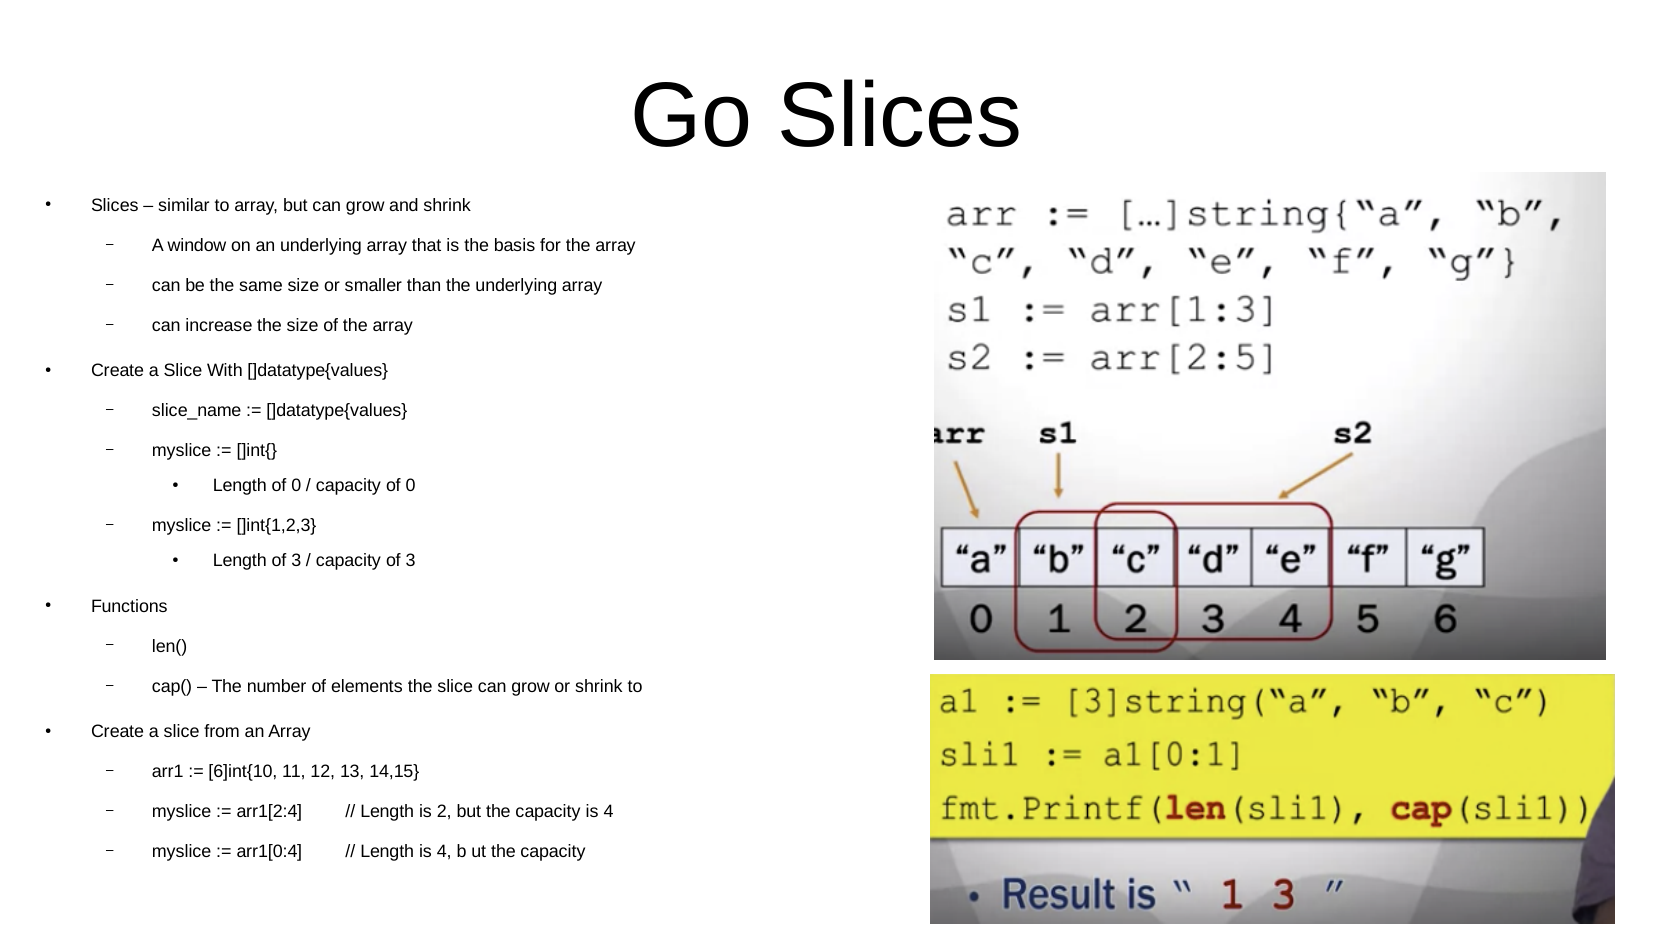

# Go Slices
Slices – similar to array, but can grow and shrink
A window on an underlying array that is the basis for the array
can be the same size or smaller than the underlying array
can increase the size of the array
Create a Slice With []datatype{values}
slice_name := []datatype{values}
myslice := []int{}
Length of 0 / capacity of 0
myslice := []int{1,2,3}
Length of 3 / capacity of 3
Functions
len()
cap() – The number of elements the slice can grow or shrink to
Create a slice from an Array
arr1 := [6]int{10, 11, 12, 13, 14,15}
myslice := arr1[2:4]				// Length is 2, but the capacity is 4
myslice := arr1[0:4]				// Length is 4, b ut the capacity